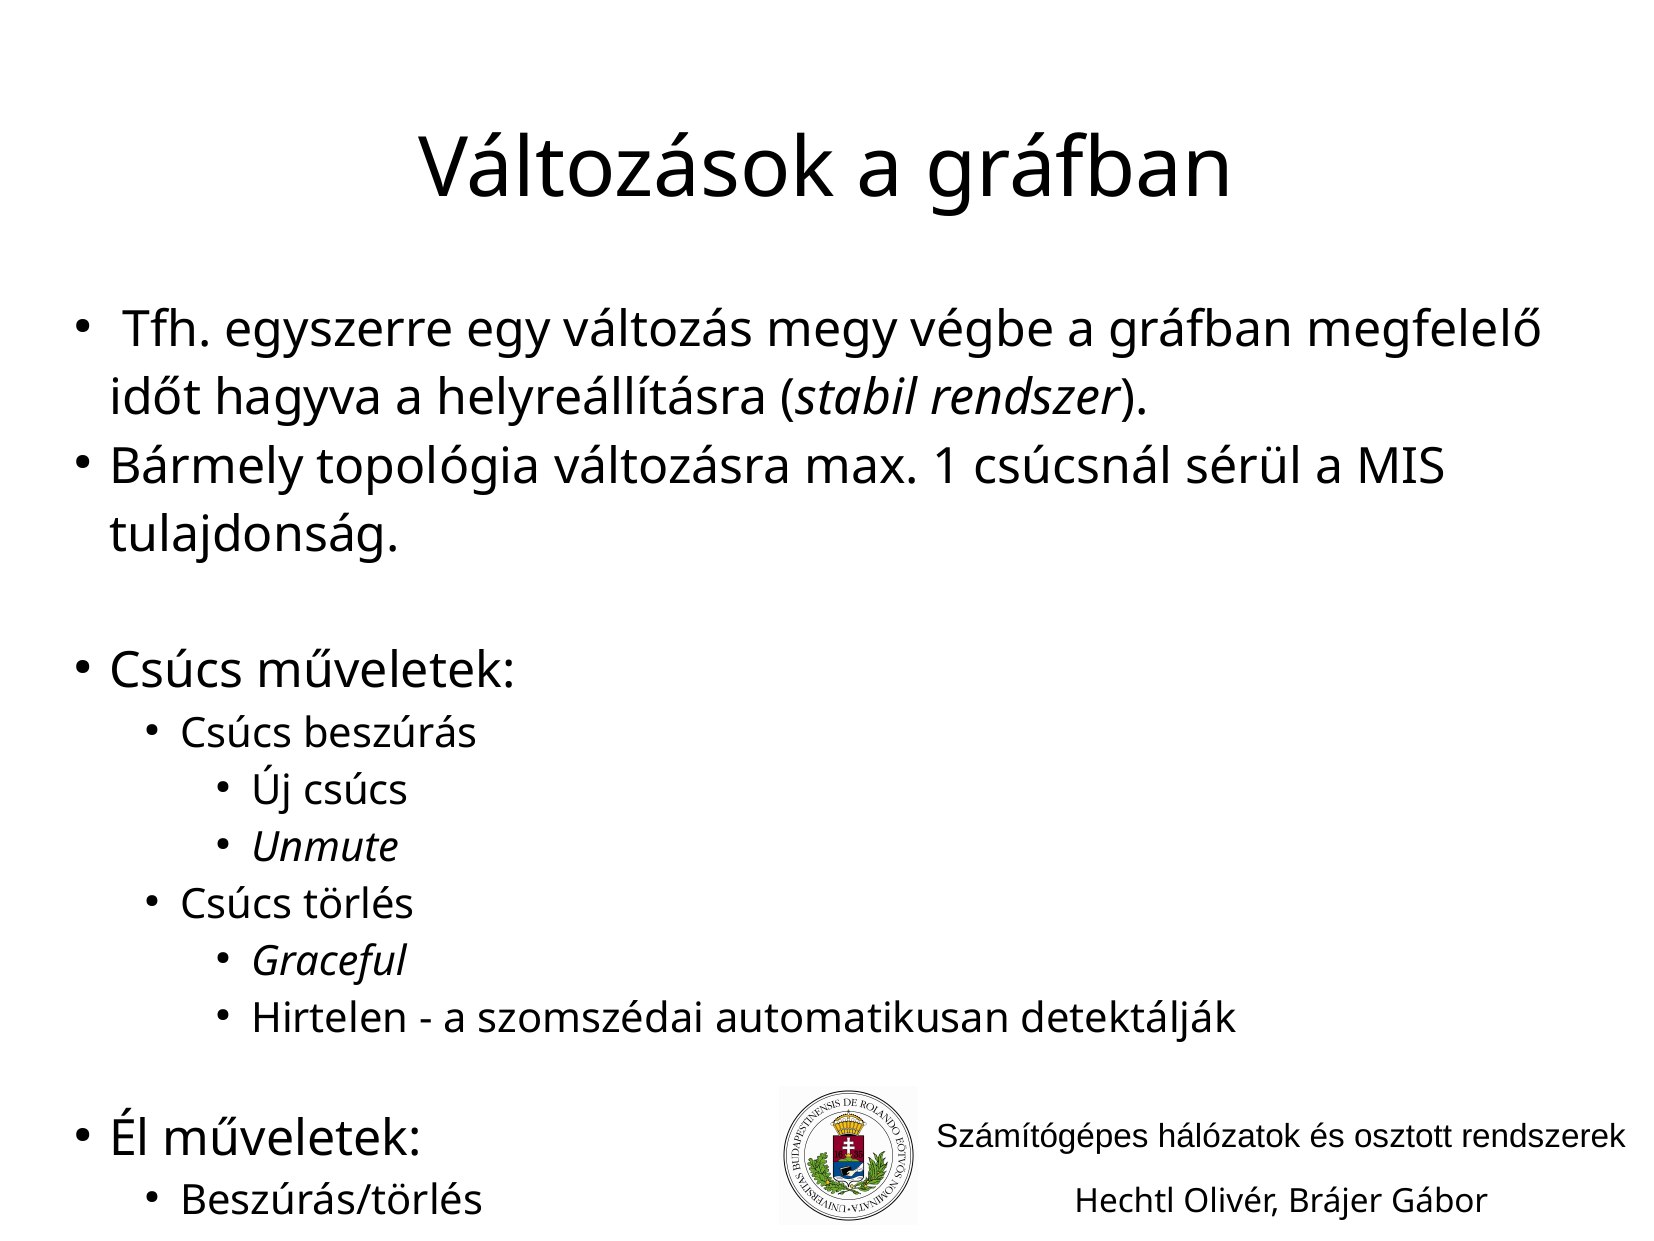

# Változások a gráfban
 Tfh. egyszerre egy változás megy végbe a gráfban megfelelő időt hagyva a helyreállításra (stabil rendszer).
Bármely topológia változásra max. 1 csúcsnál sérül a MIS tulajdonság.
Csúcs műveletek:
Csúcs beszúrás
Új csúcs
Unmute
Csúcs törlés
Graceful
Hirtelen - a szomszédai automatikusan detektálják
Él műveletek:
Beszúrás/törlés
Számítógépes hálózatok és osztott rendszerek
Hechtl Olivér, Brájer Gábor